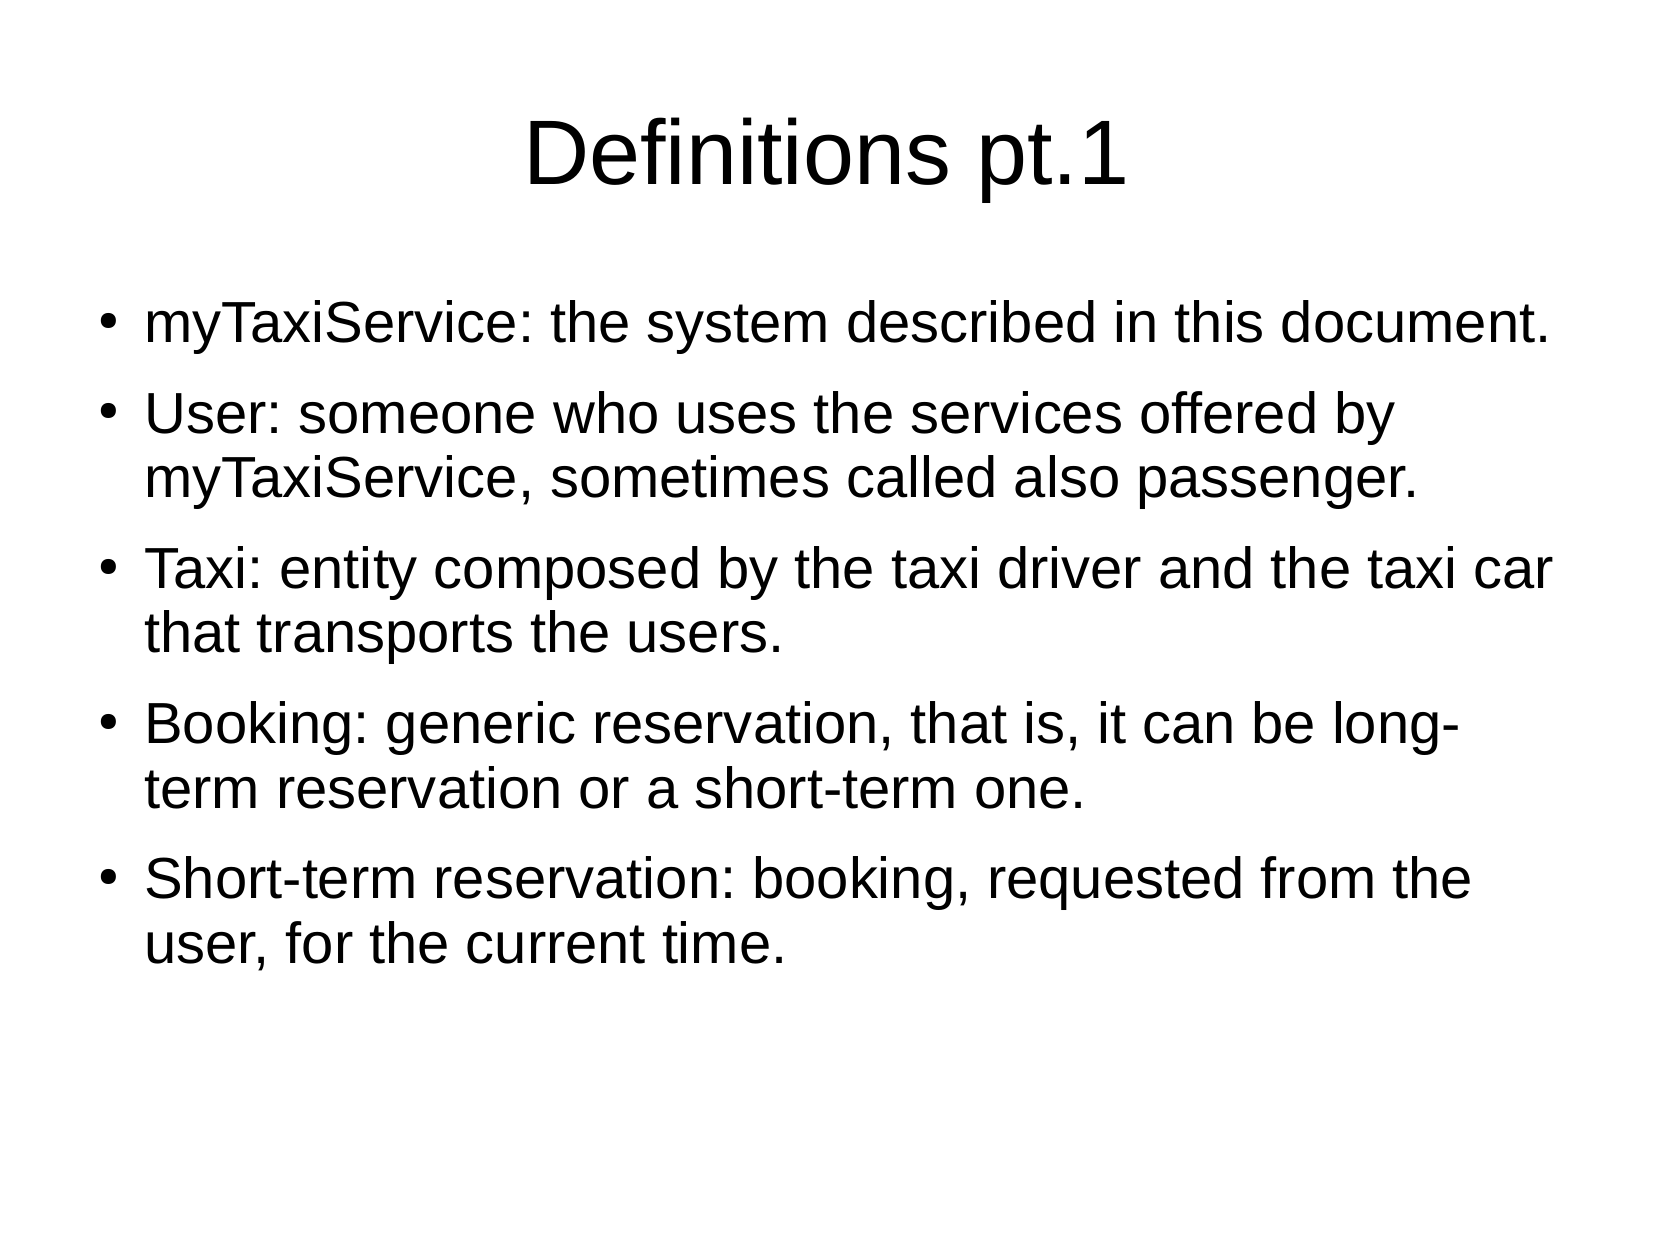

# Definitions pt.1
myTaxiService: the system described in this document.
User: someone who uses the services offered by myTaxiService, sometimes called also passenger.
Taxi: entity composed by the taxi driver and the taxi car that transports the users.
Booking: generic reservation, that is, it can be long-term reservation or a short-term one.
Short-term reservation: booking, requested from the user, for the current time.